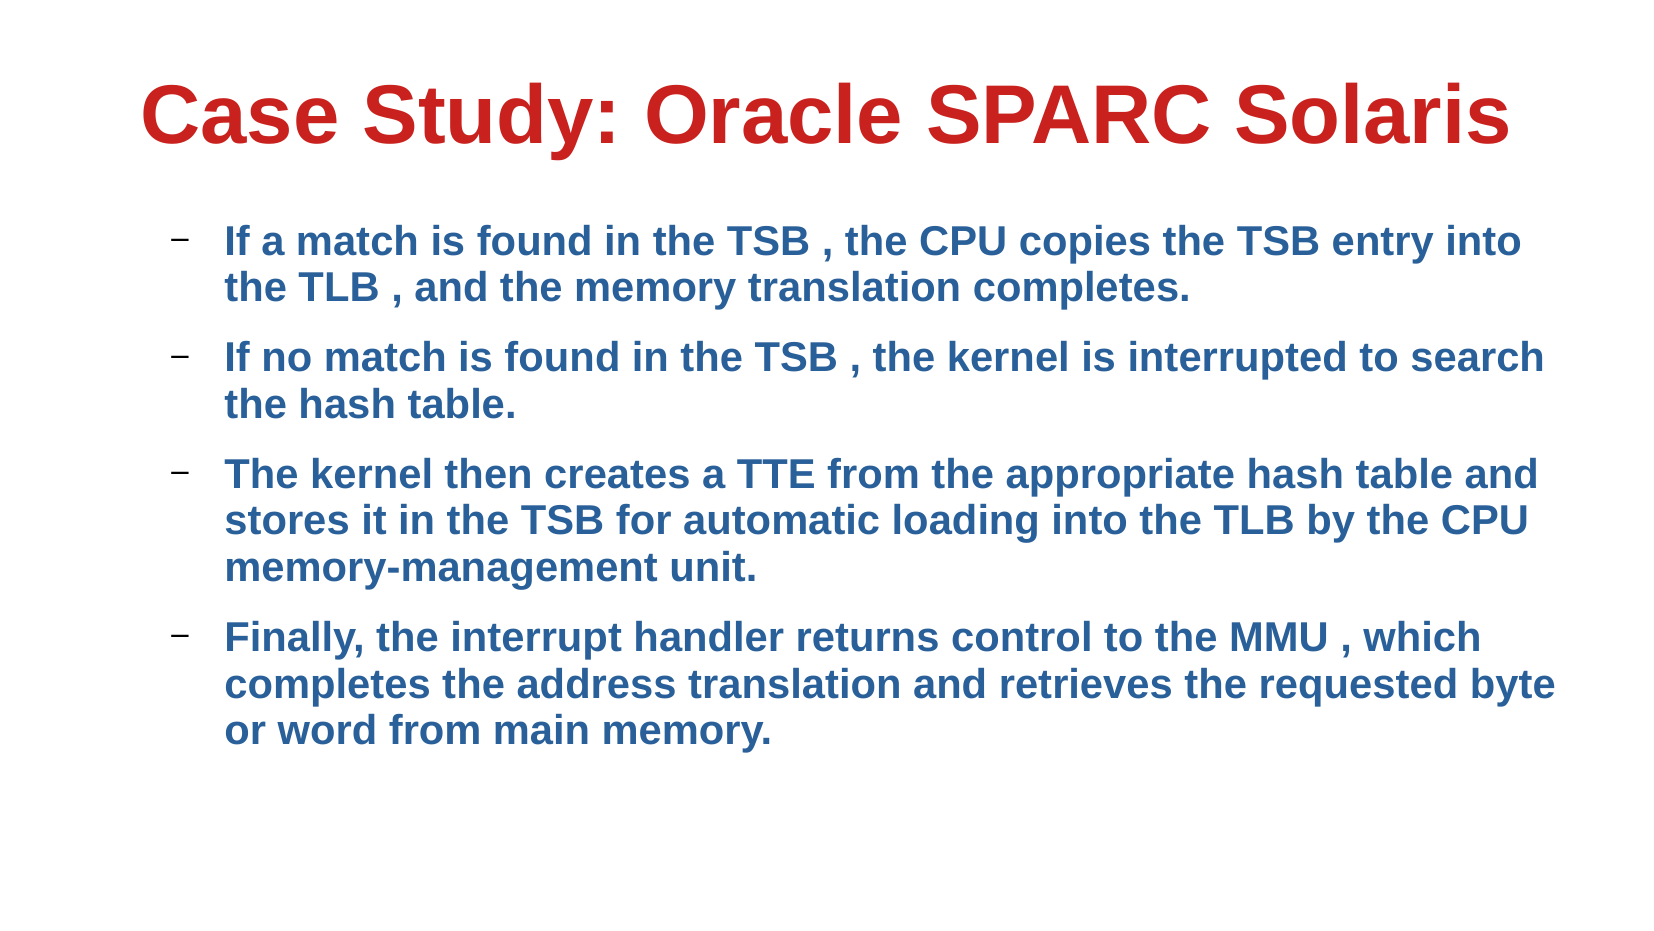

# Case Study: Oracle SPARC Solaris
If a match is found in the TSB , the CPU copies the TSB entry into the TLB , and the memory translation completes.
If no match is found in the TSB , the kernel is interrupted to search the hash table.
The kernel then creates a TTE from the appropriate hash table and stores it in the TSB for automatic loading into the TLB by the CPU memory-management unit.
Finally, the interrupt handler returns control to the MMU , which completes the address translation and retrieves the requested byte or word from main memory.